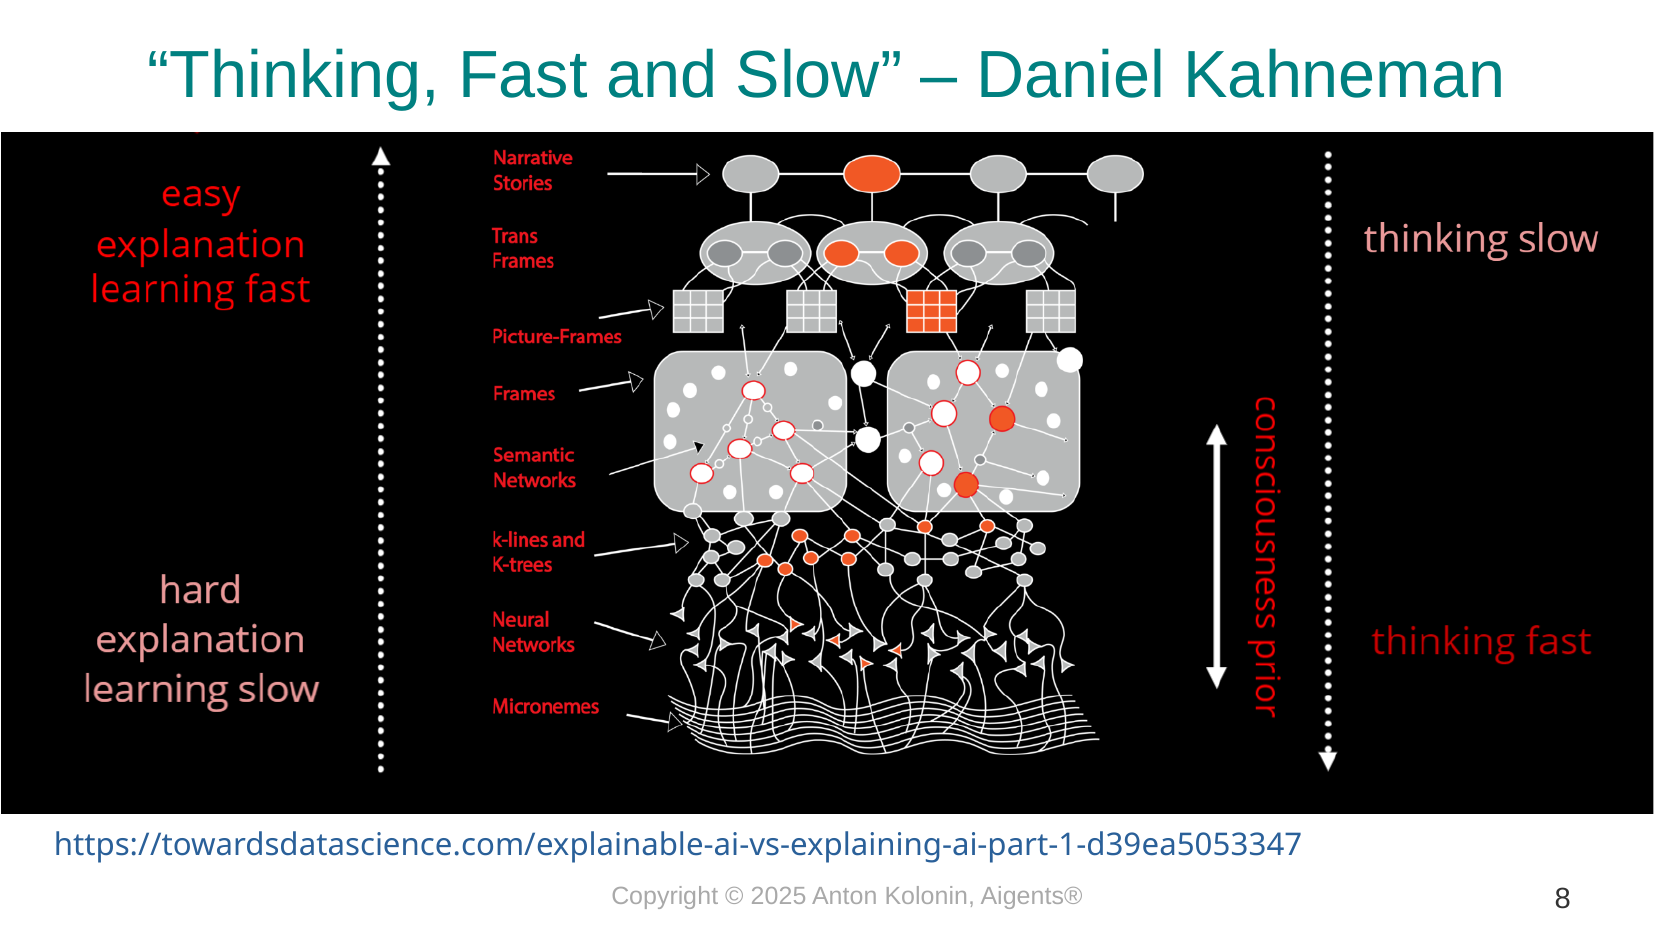

“Thinking, Fast and Slow” – Daniel Kahneman
https://towardsdatascience.com/explainable-ai-vs-explaining-ai-part-1-d39ea5053347
Copyright © 2025 Anton Kolonin, Aigents®
8